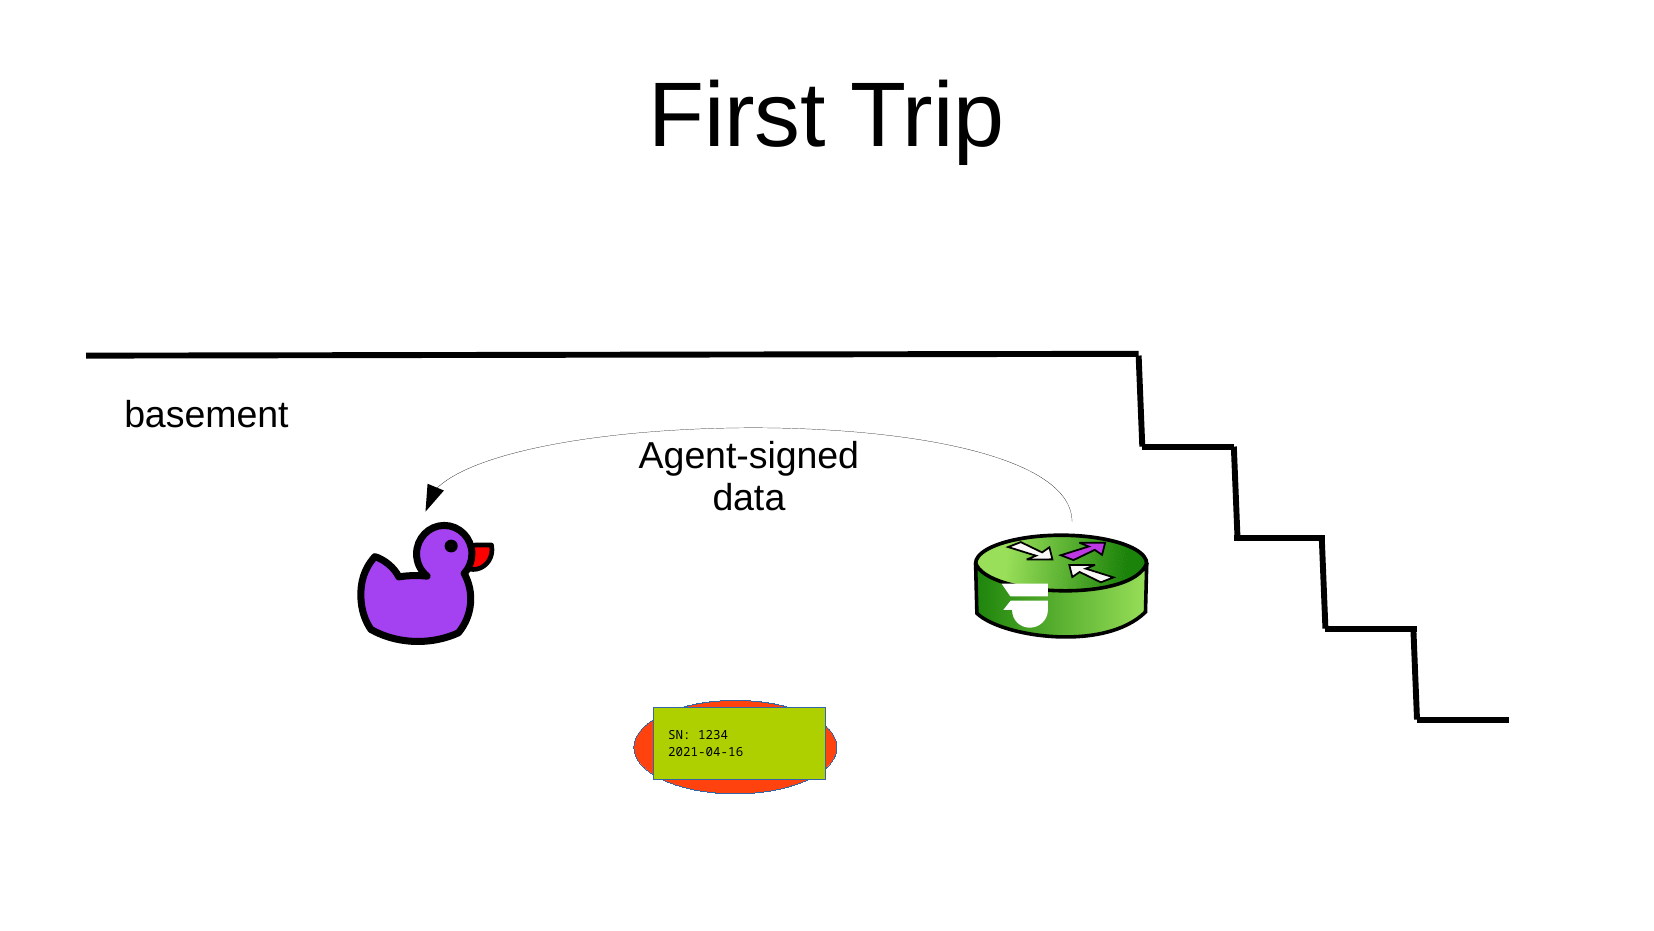

# First Trip
basement
SN: 1234
2021-04-16